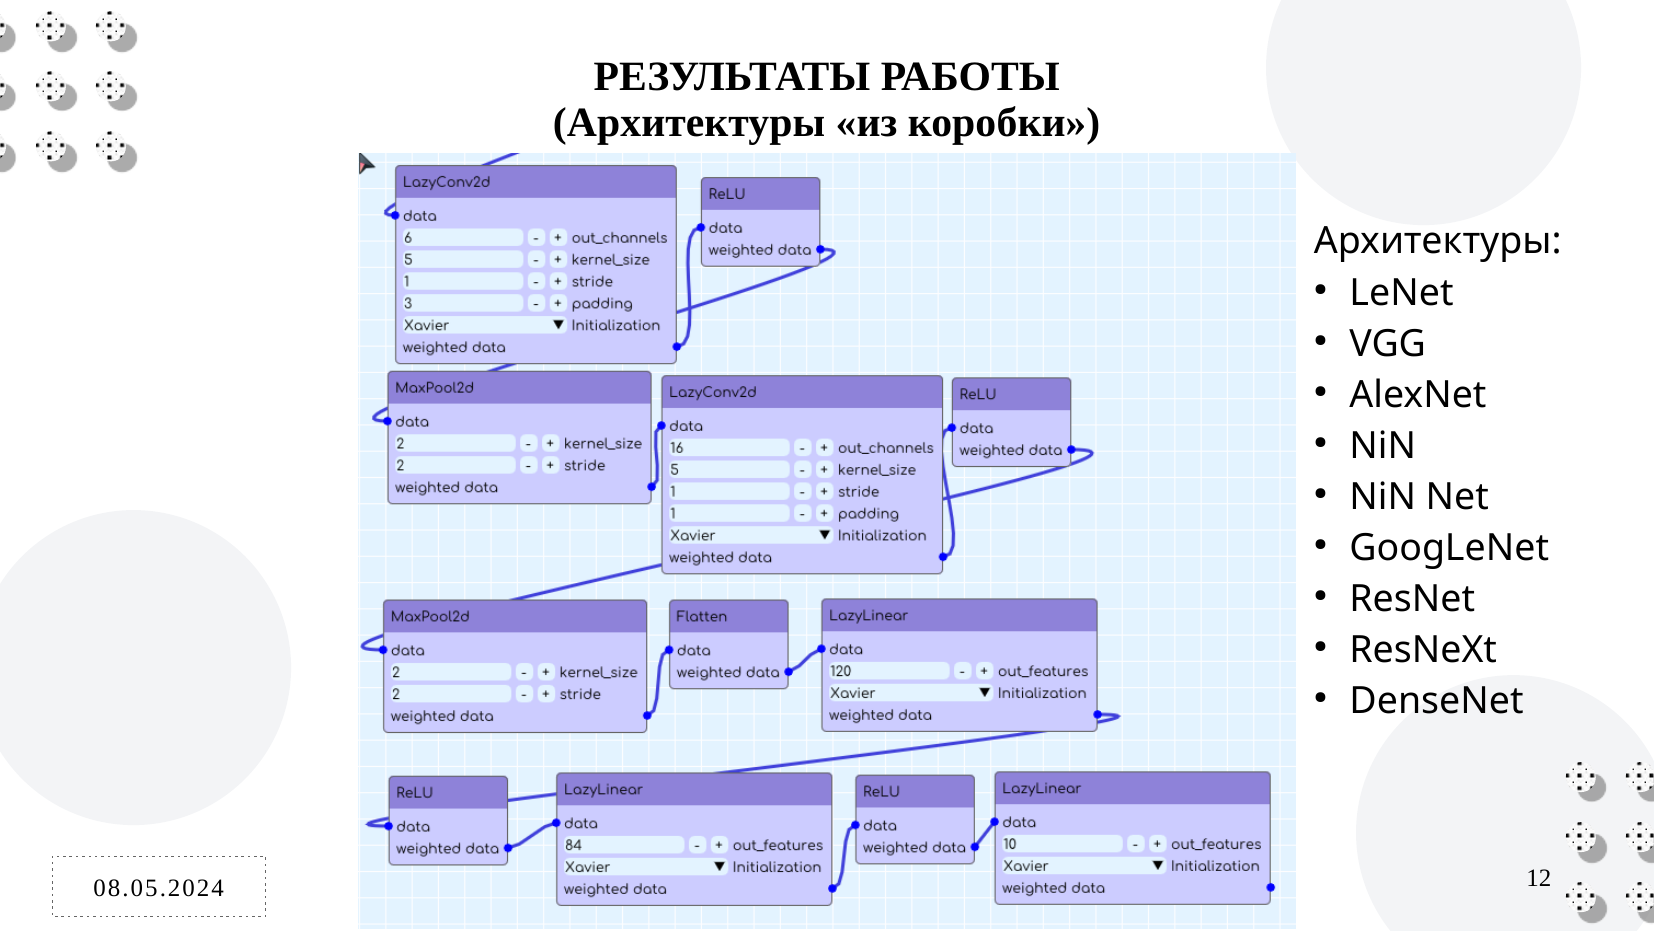

# РЕЗУЛЬТАТЫ РАБОТЫ (Архитектуры «из коробки»)
Архитектуры:
LeNet
VGG
AlexNet
NiN
NiN Net
GoogLeNet
ResNet
ResNeXt
DenseNet
08.05.2024